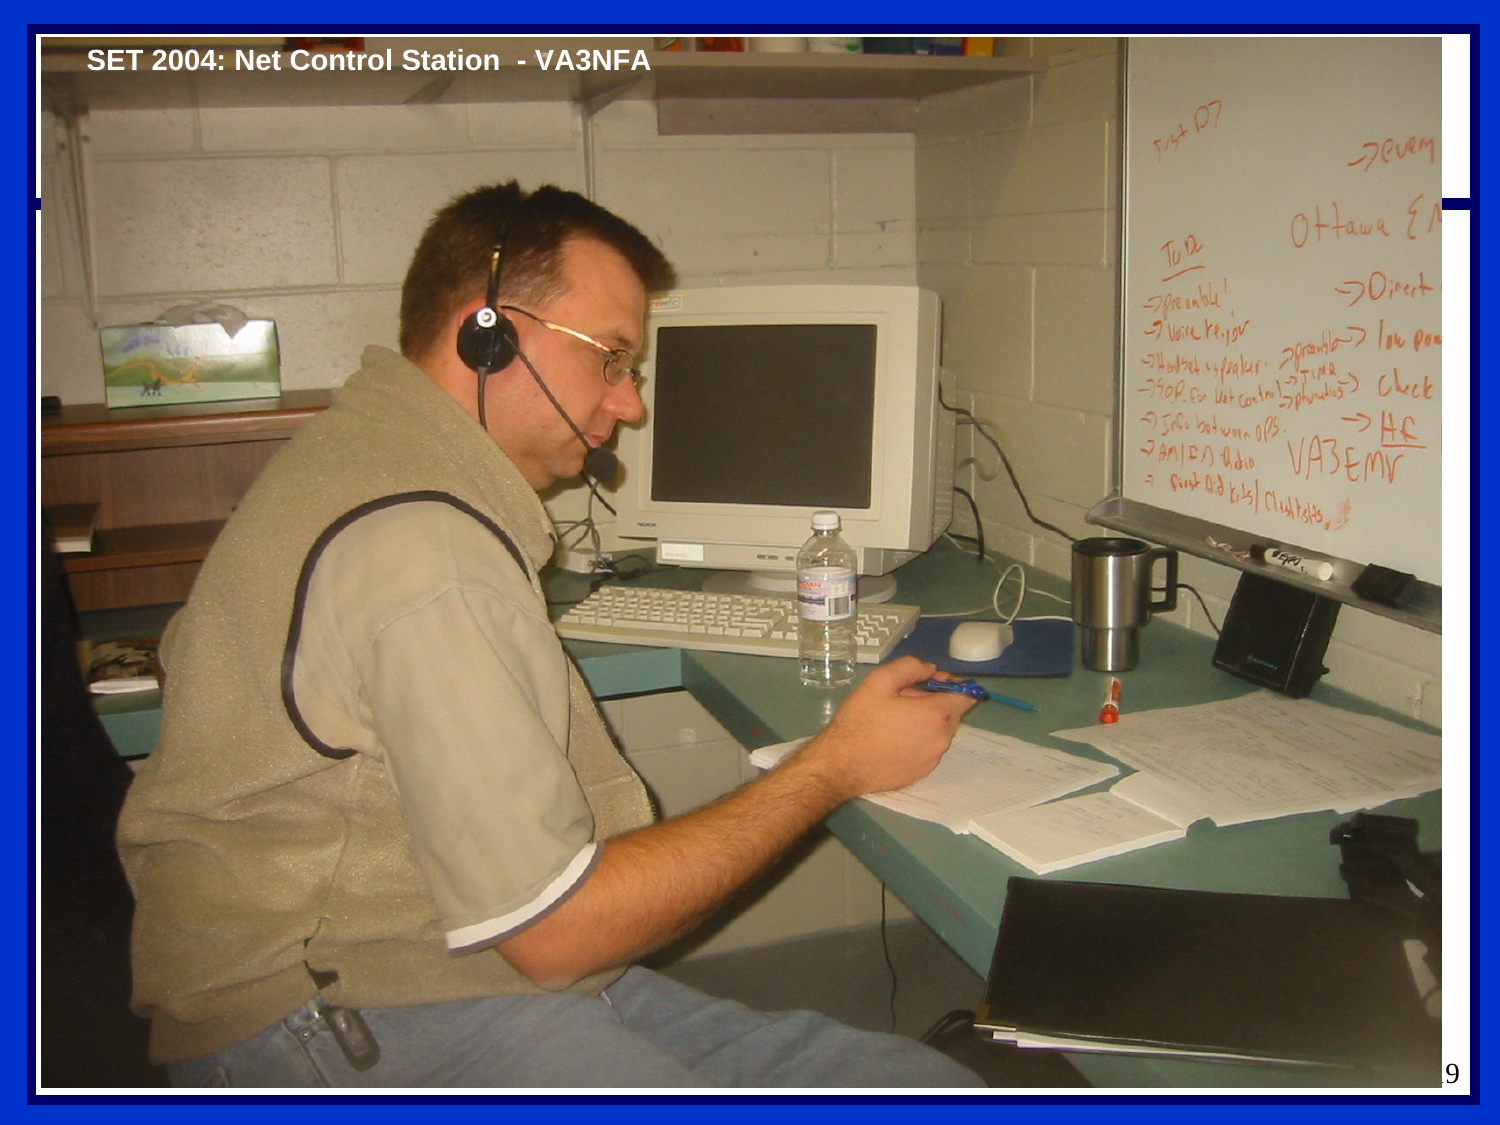

SET 2004: Net Control Station - VA3NFA
19